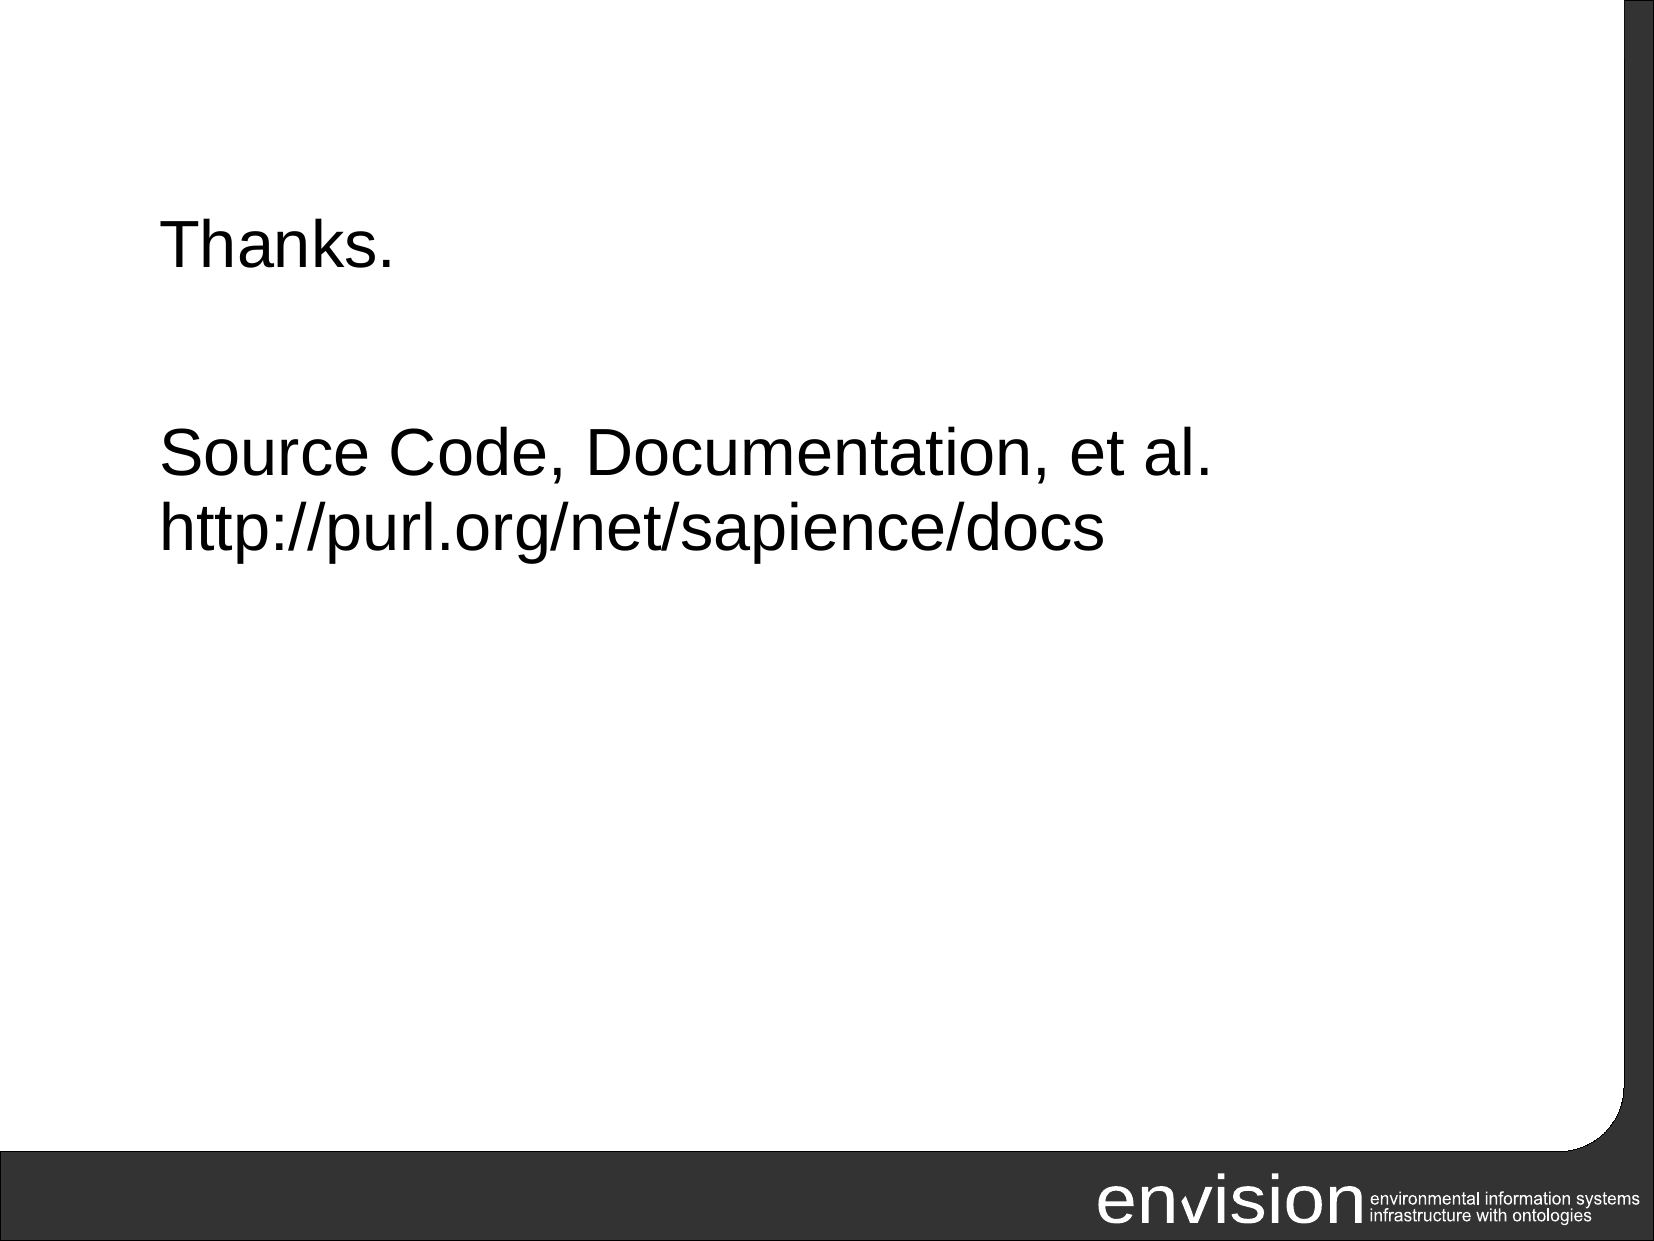

# Thanks.
Source Code, Documentation, et al.
http://purl.org/net/sapience/docs